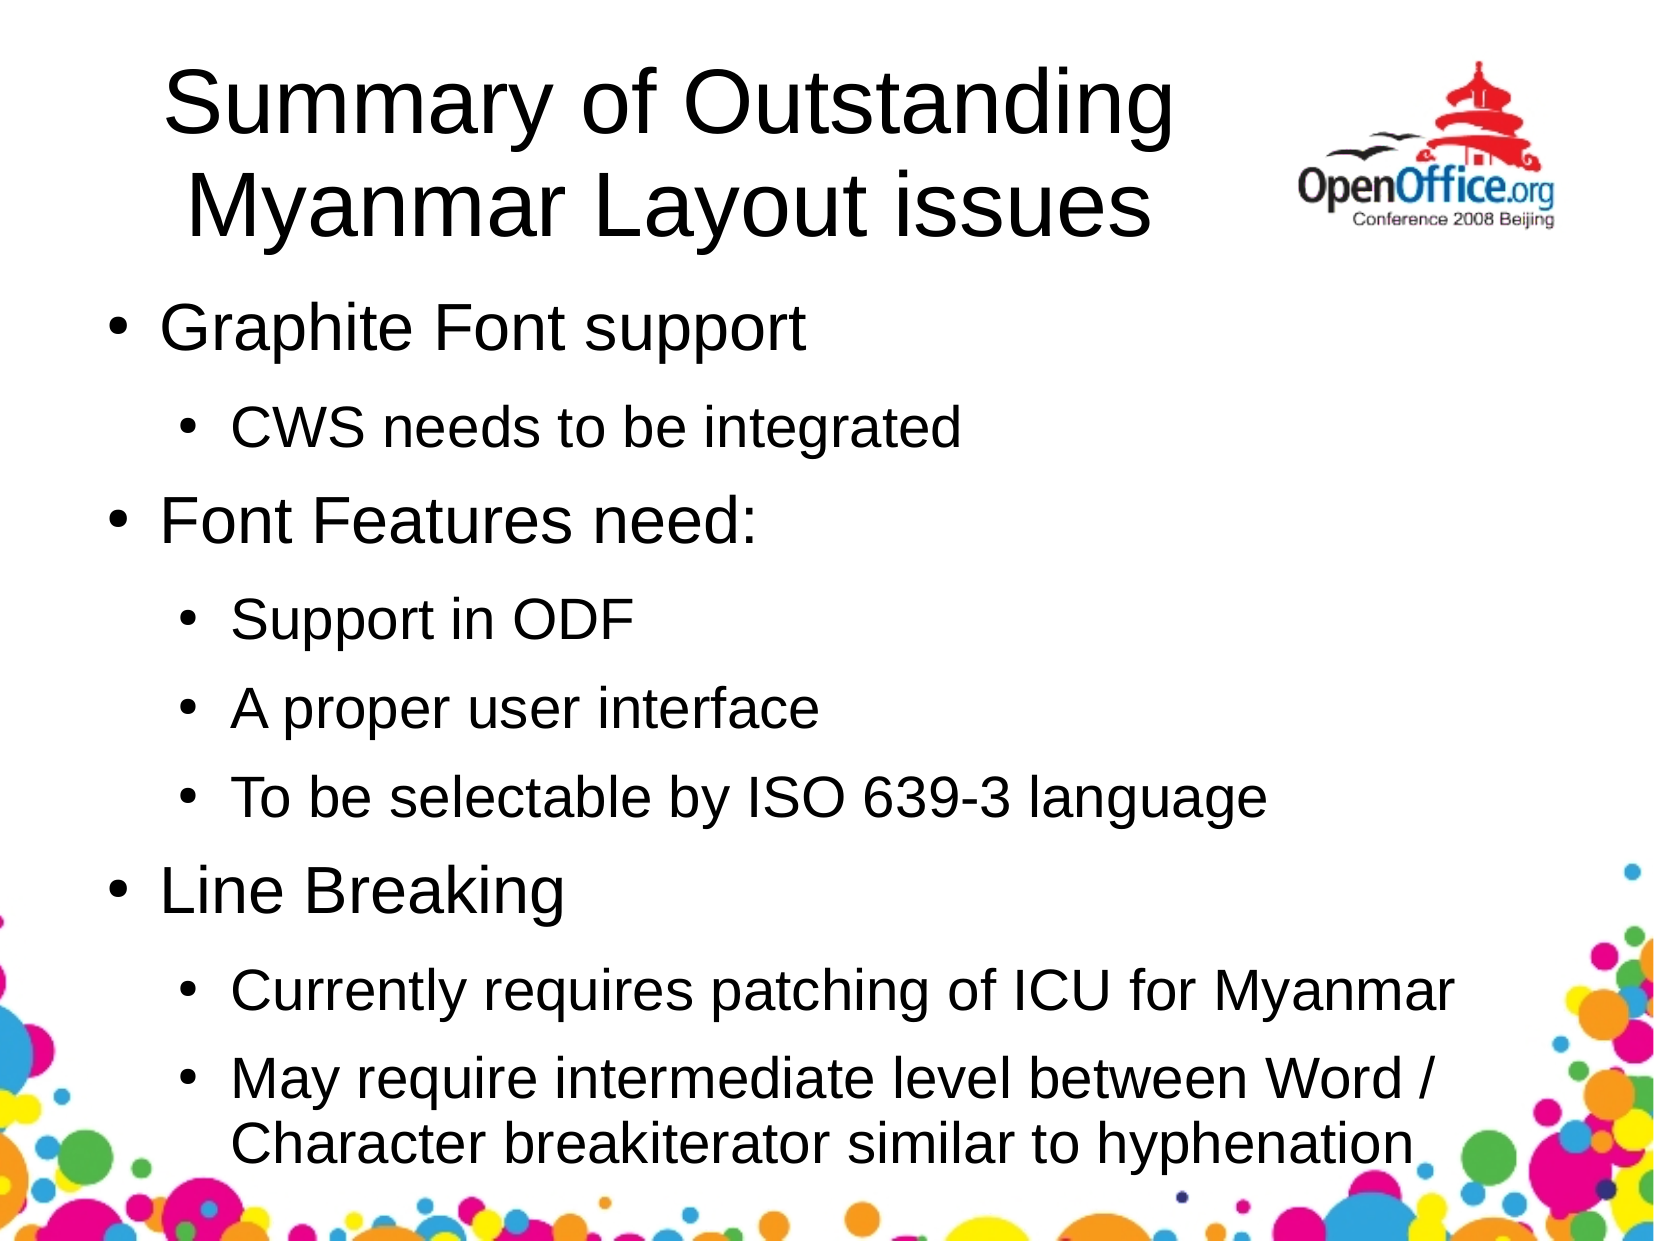

# Summary of Outstanding Myanmar Layout issues
Graphite Font support
CWS needs to be integrated
Font Features need:
Support in ODF
A proper user interface
To be selectable by ISO 639-3 language
Line Breaking
Currently requires patching of ICU for Myanmar
May require intermediate level between Word / Character breakiterator similar to hyphenation